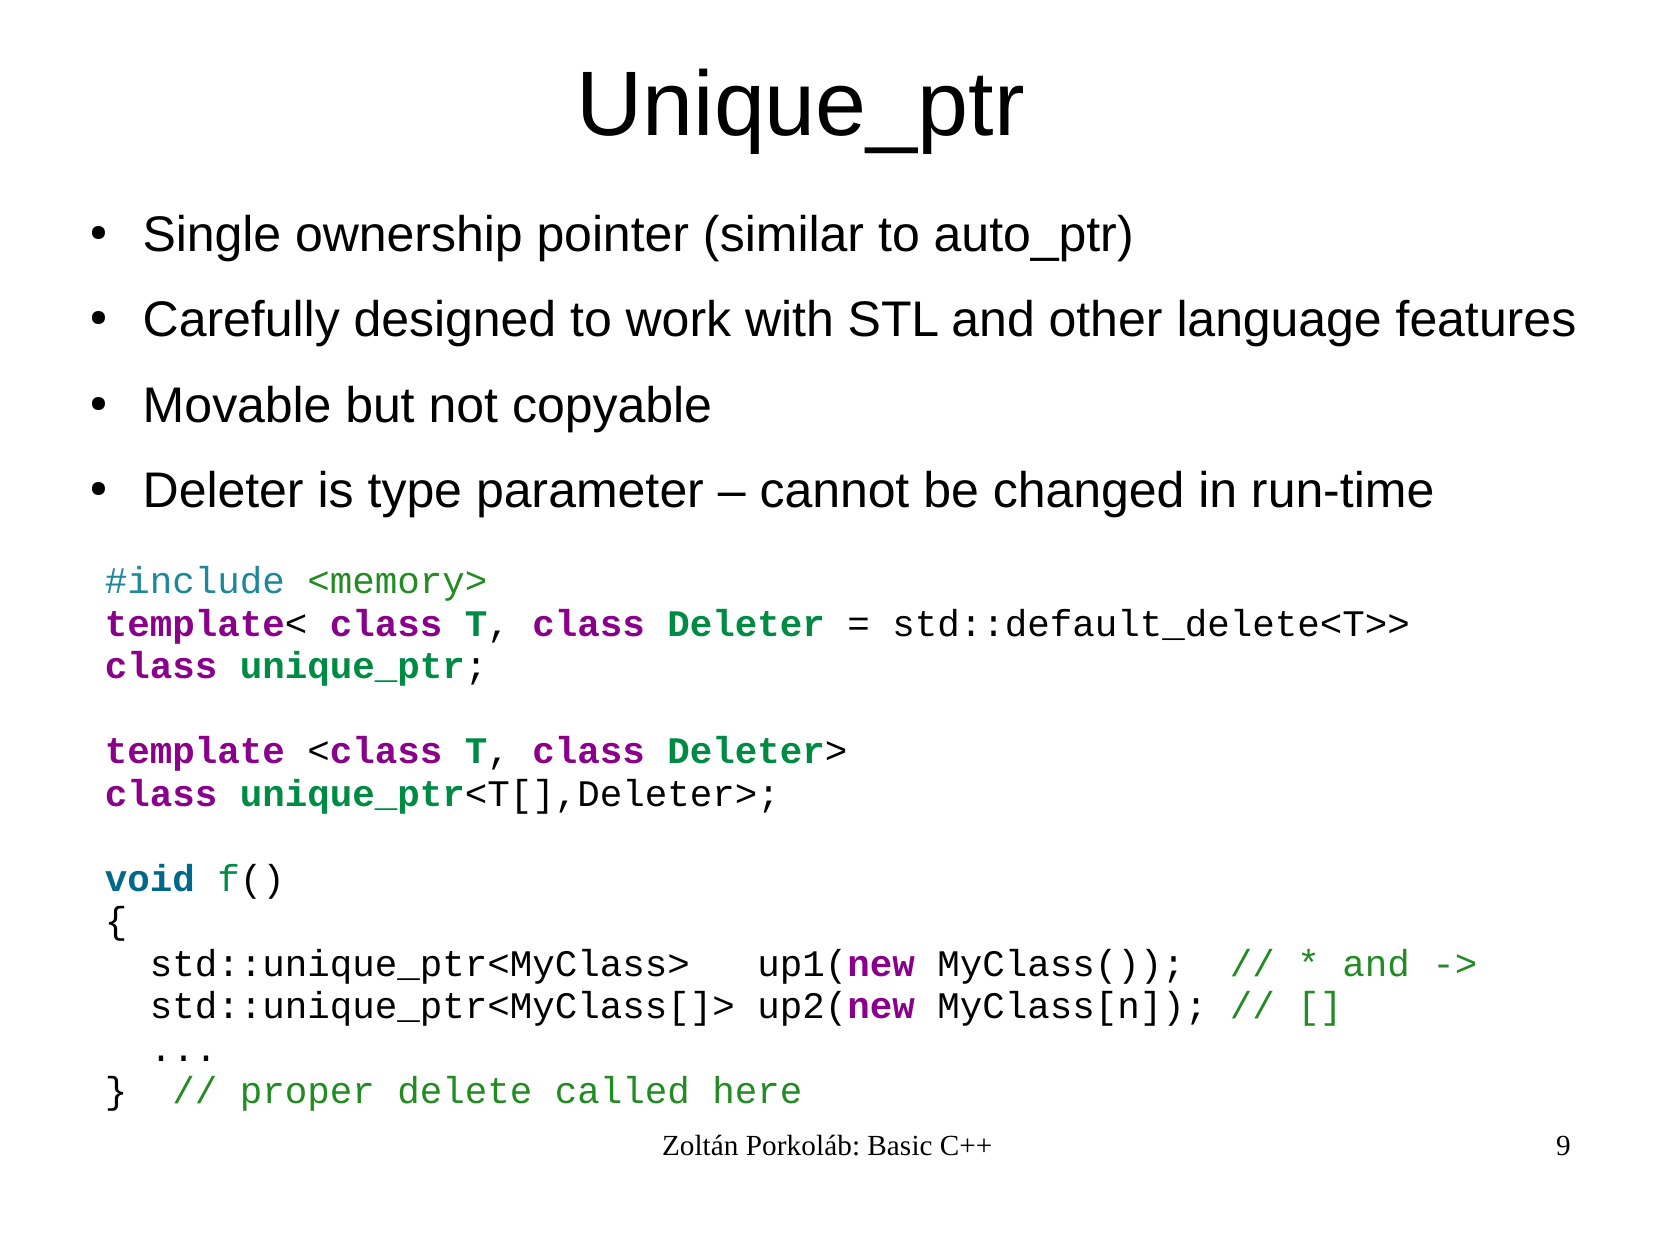

# Unique_ptr
Single ownership pointer (similar to auto_ptr)
Carefully designed to work with STL and other language features
Movable but not copyable
Deleter is type parameter – cannot be changed in run-time
#include <memory>
template< class T, class Deleter = std::default_delete<T>>
class unique_ptr;
template <class T, class Deleter>
class unique_ptr<T[],Deleter>;
void f()
{
 std::unique_ptr<MyClass> up1(new MyClass()); // * and ->
 std::unique_ptr<MyClass[]> up2(new MyClass[n]); // []
 ...
} // proper delete called here
Zoltán Porkoláb: Basic C++
9